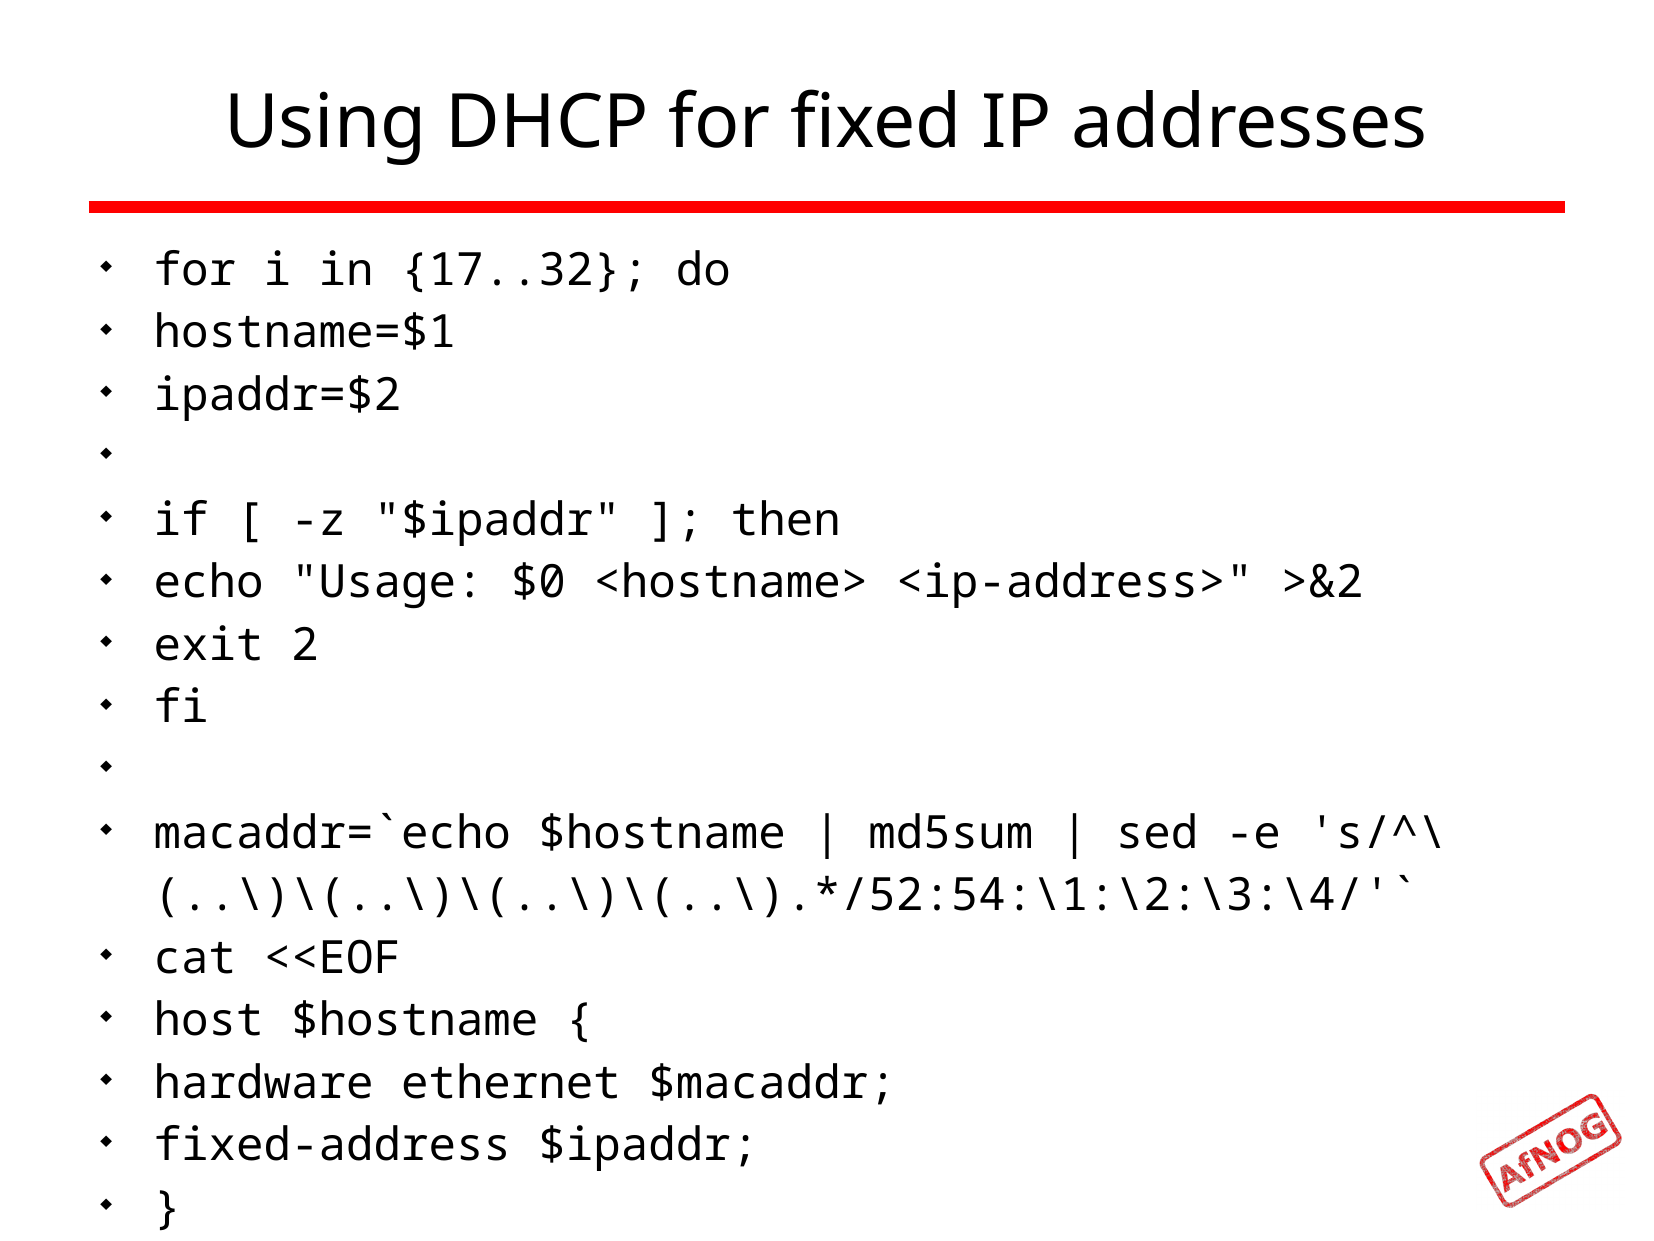

# Using DHCP for fixed IP addresses
for i in {17..32}; do
hostname=$1
ipaddr=$2
if [ -z "$ipaddr" ]; then
echo "Usage: $0 <hostname> <ip-address>" >&2
exit 2
fi
macaddr=`echo $hostname | md5sum | sed -e 's/^\(..\)\(..\)\(..\)\(..\).*/52:54:\1:\2:\3:\4/'`
cat <<EOF
host $hostname {
hardware ethernet $macaddr;
fixed-address $ipaddr;
}
EOF
exit 0